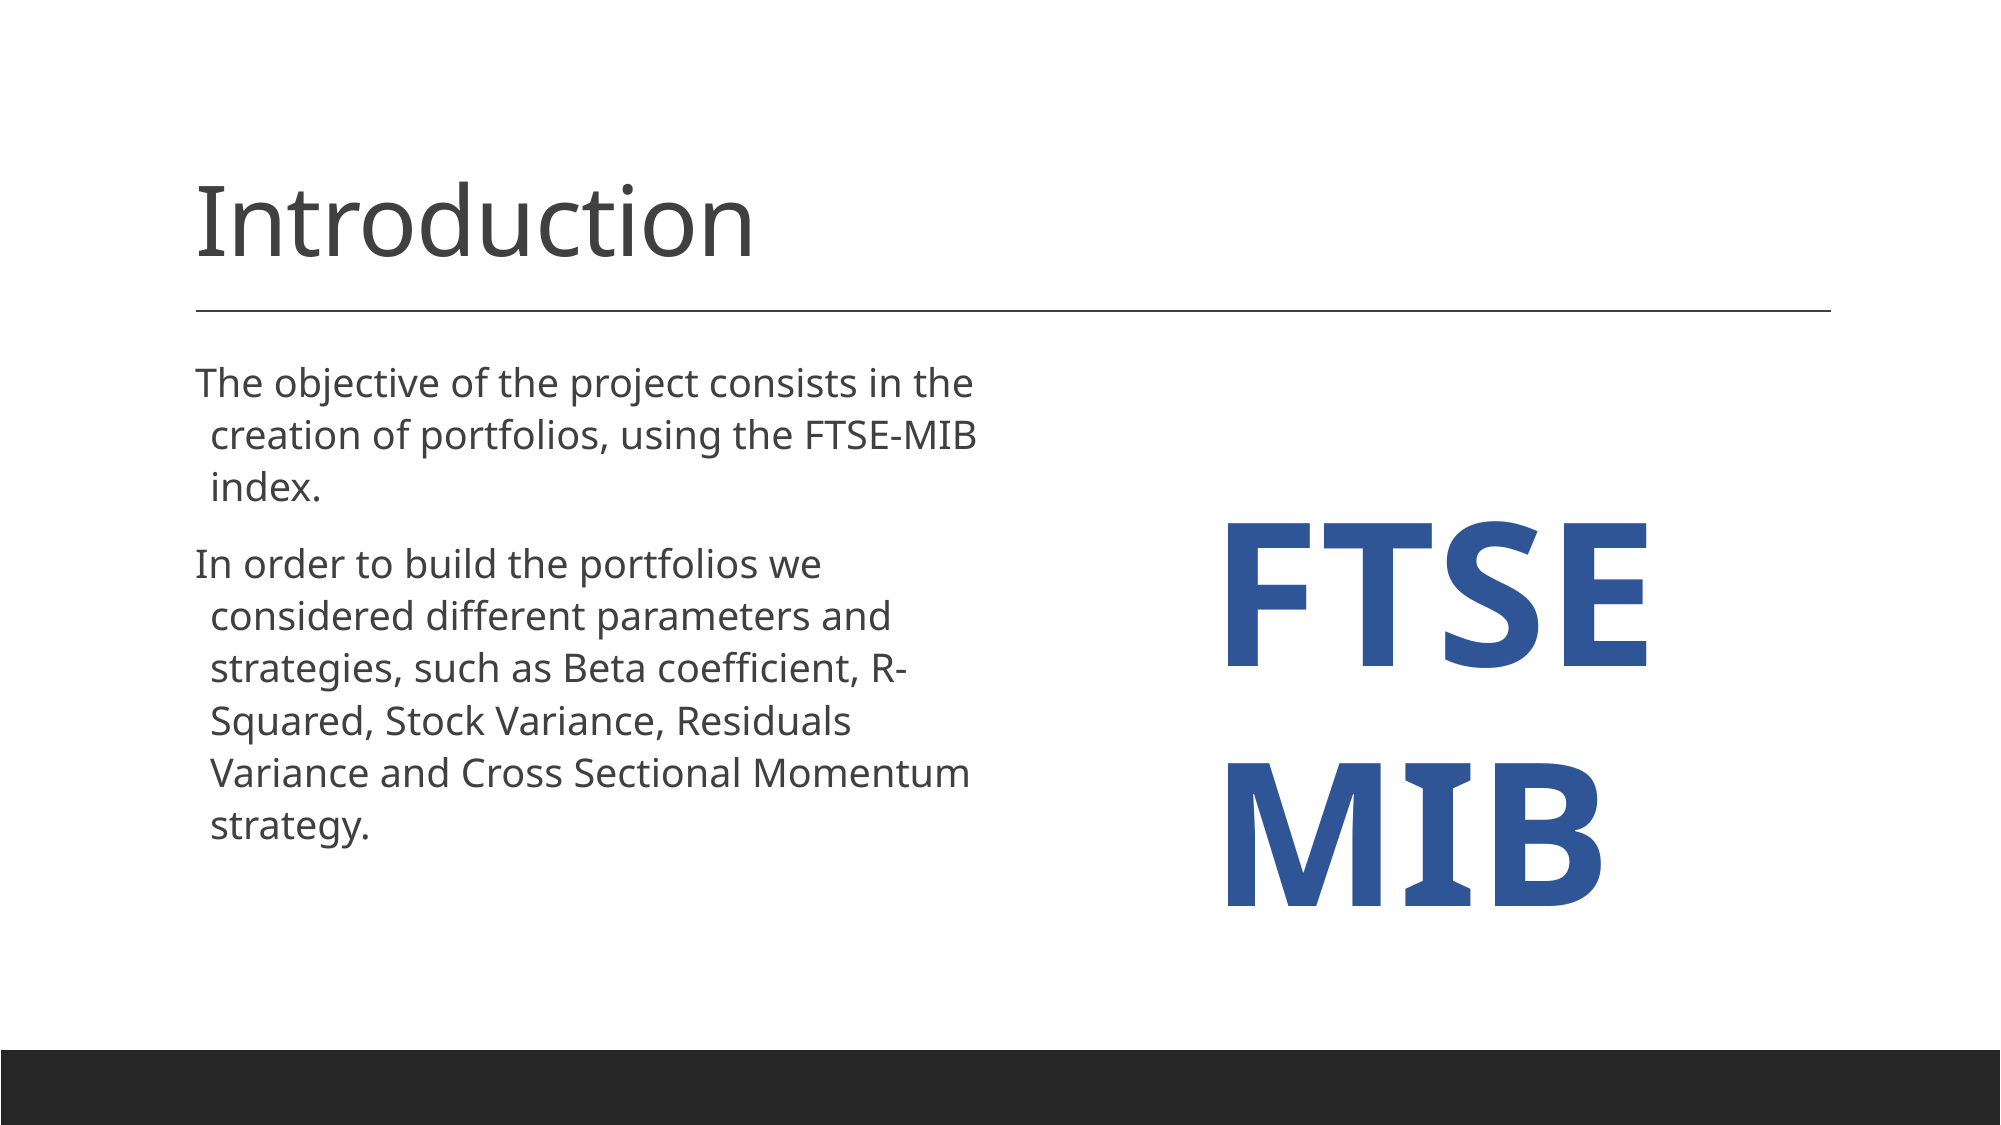

# Introduction
The objective of the project consists in the creation of portfolios, using the FTSE-MIB index.
In order to build the portfolios we considered different parameters and strategies, such as Beta coefficient, R-Squared, Stock Variance, Residuals Variance and Cross Sectional Momentum strategy.
FTSE MIB